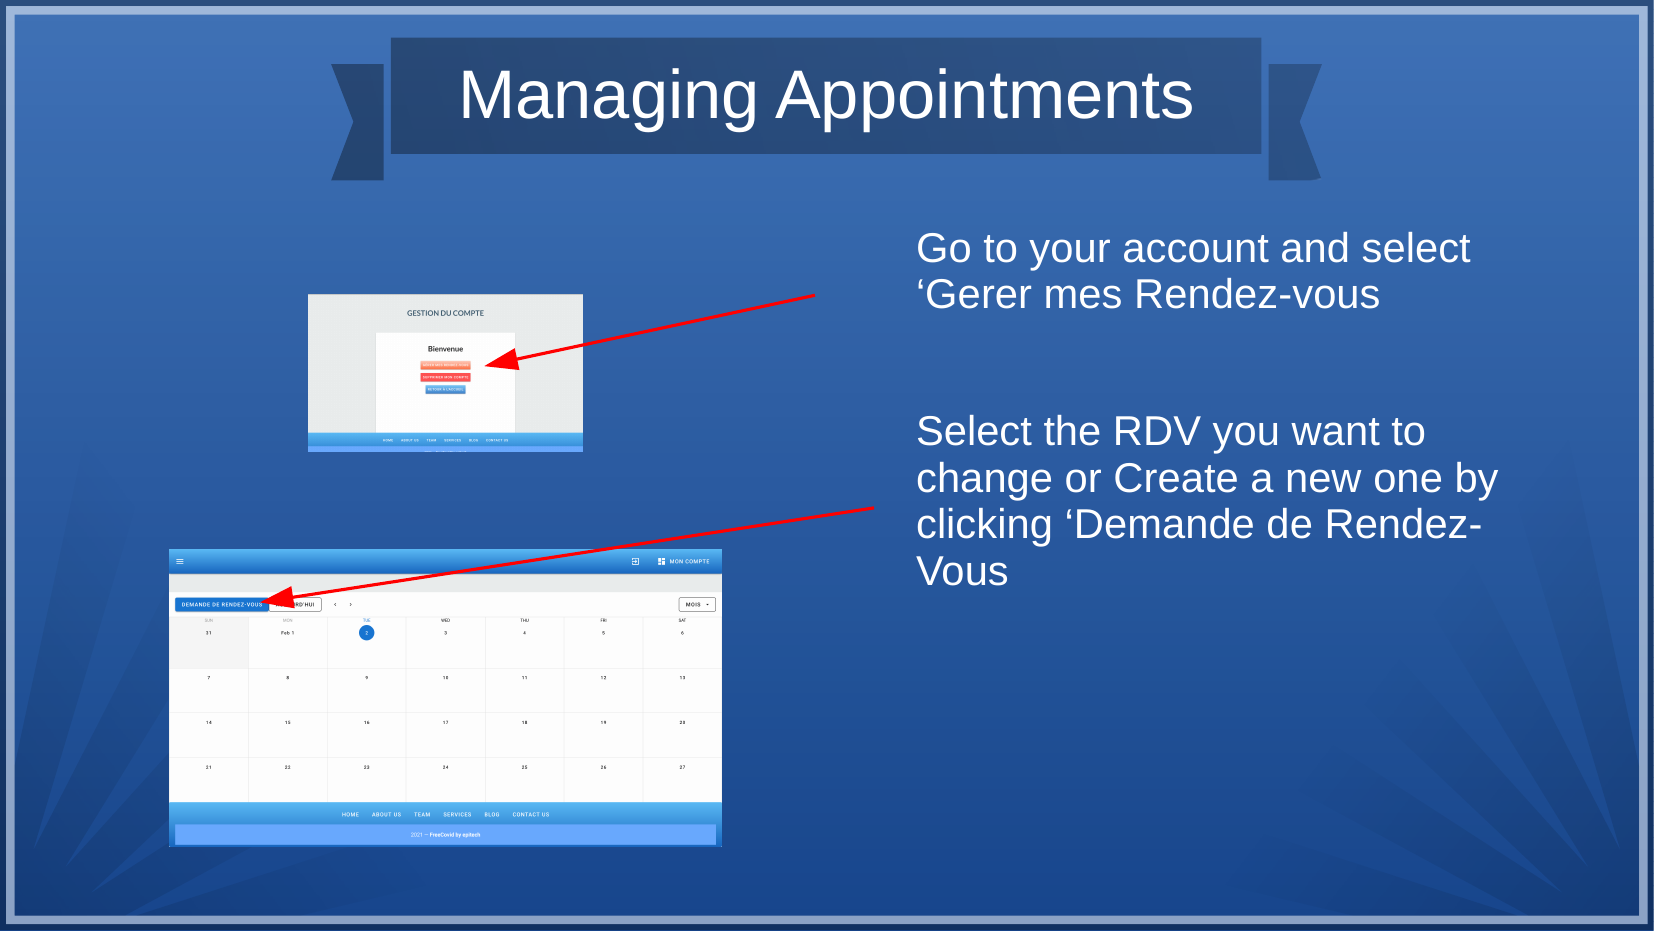

# Managing Appointments
Go to your account and select ‘Gerer mes Rendez-vous
Select the RDV you want to change or Create a new one by clicking ‘Demande de Rendez-Vous